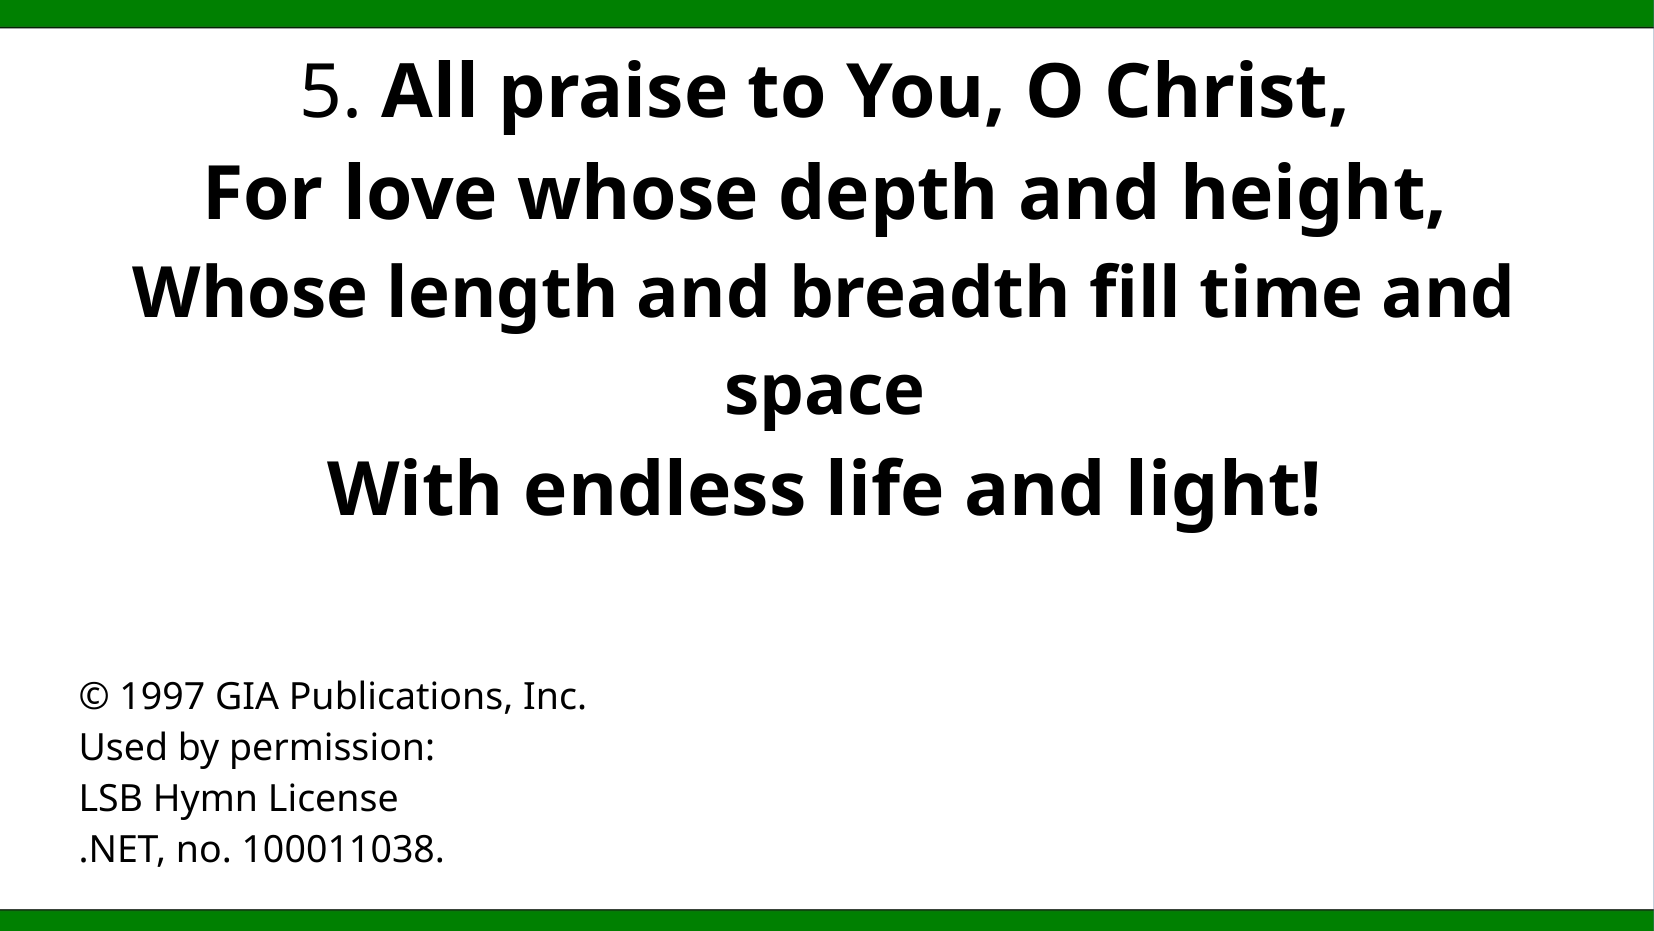

5. All praise to You, O Christ,
For love whose depth and height,
Whose length and breadth fill time and space
With endless life and light!
© 1997 GIA Publications, Inc.
Used by permission:
LSB Hymn License
.NET, no. 100011038.